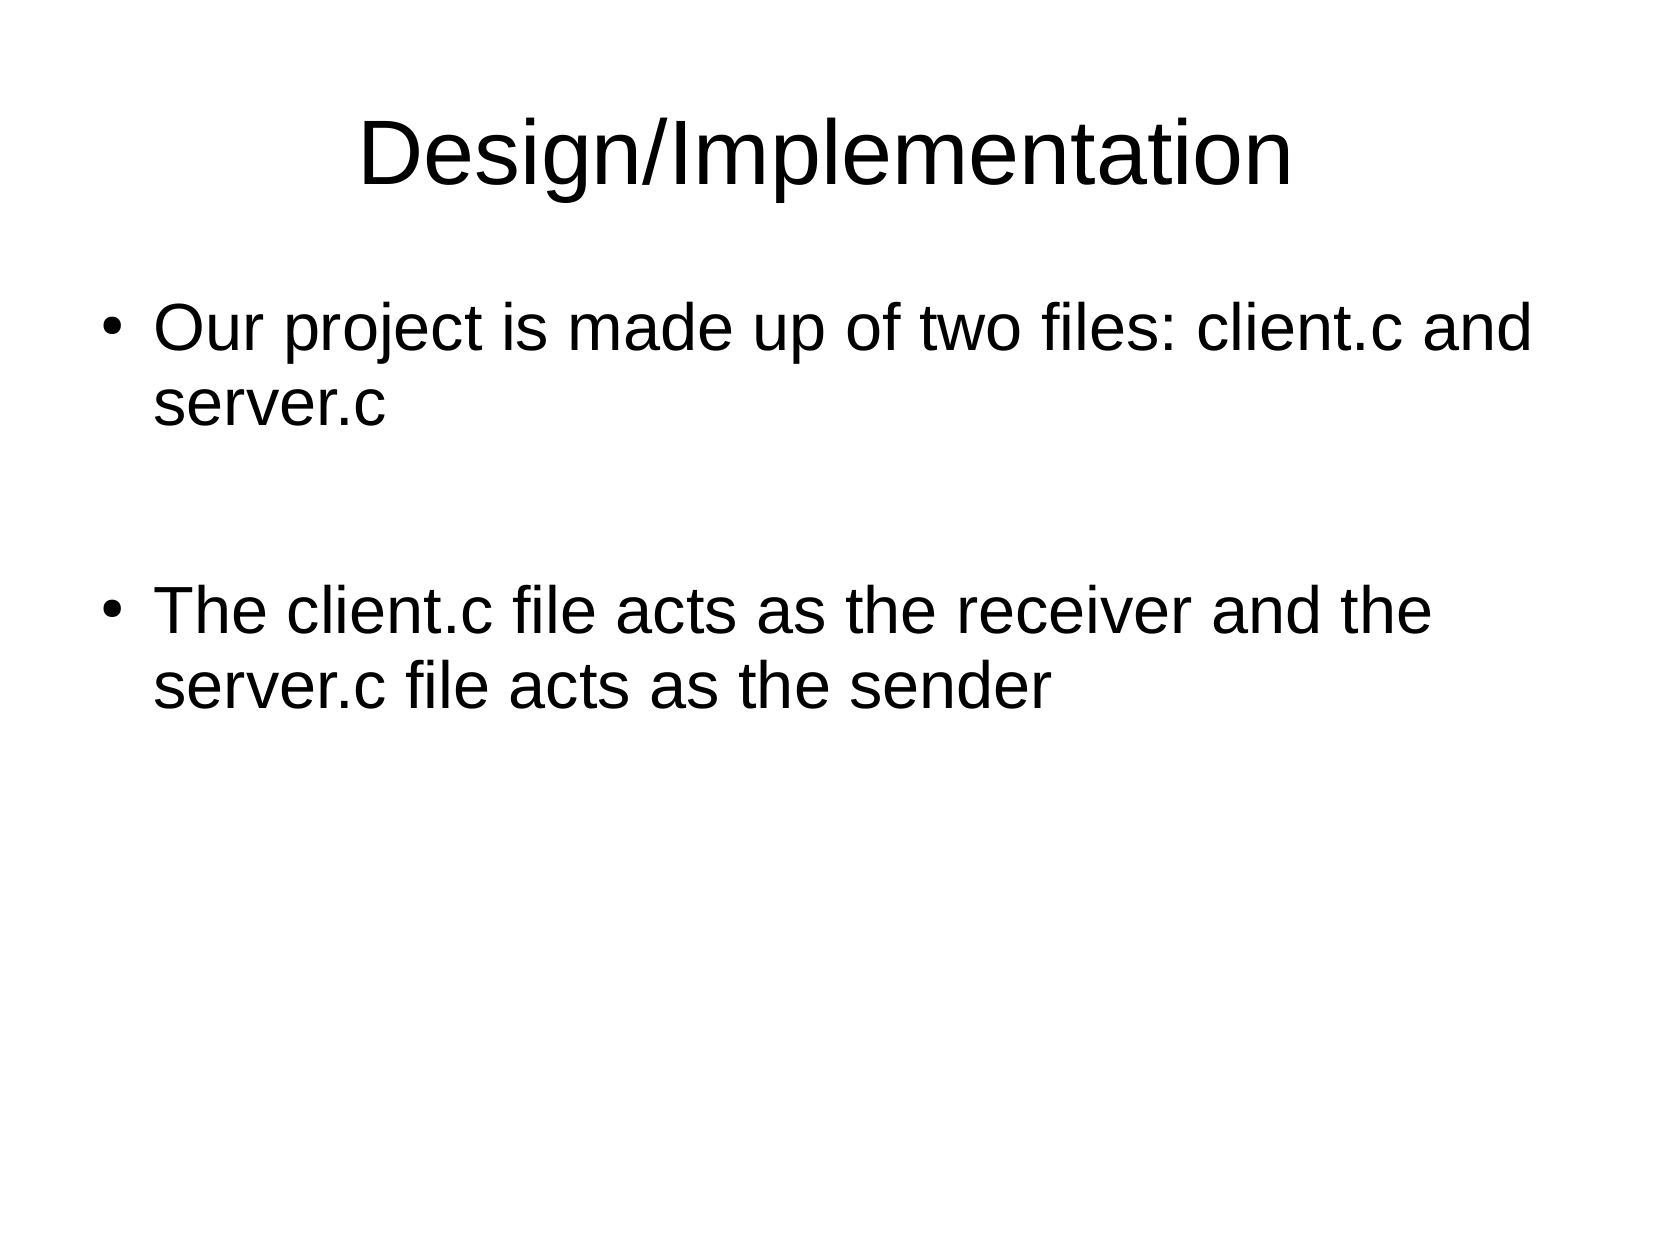

# Design/Implementation
Our project is made up of two files: client.c and server.c
The client.c file acts as the receiver and the server.c file acts as the sender